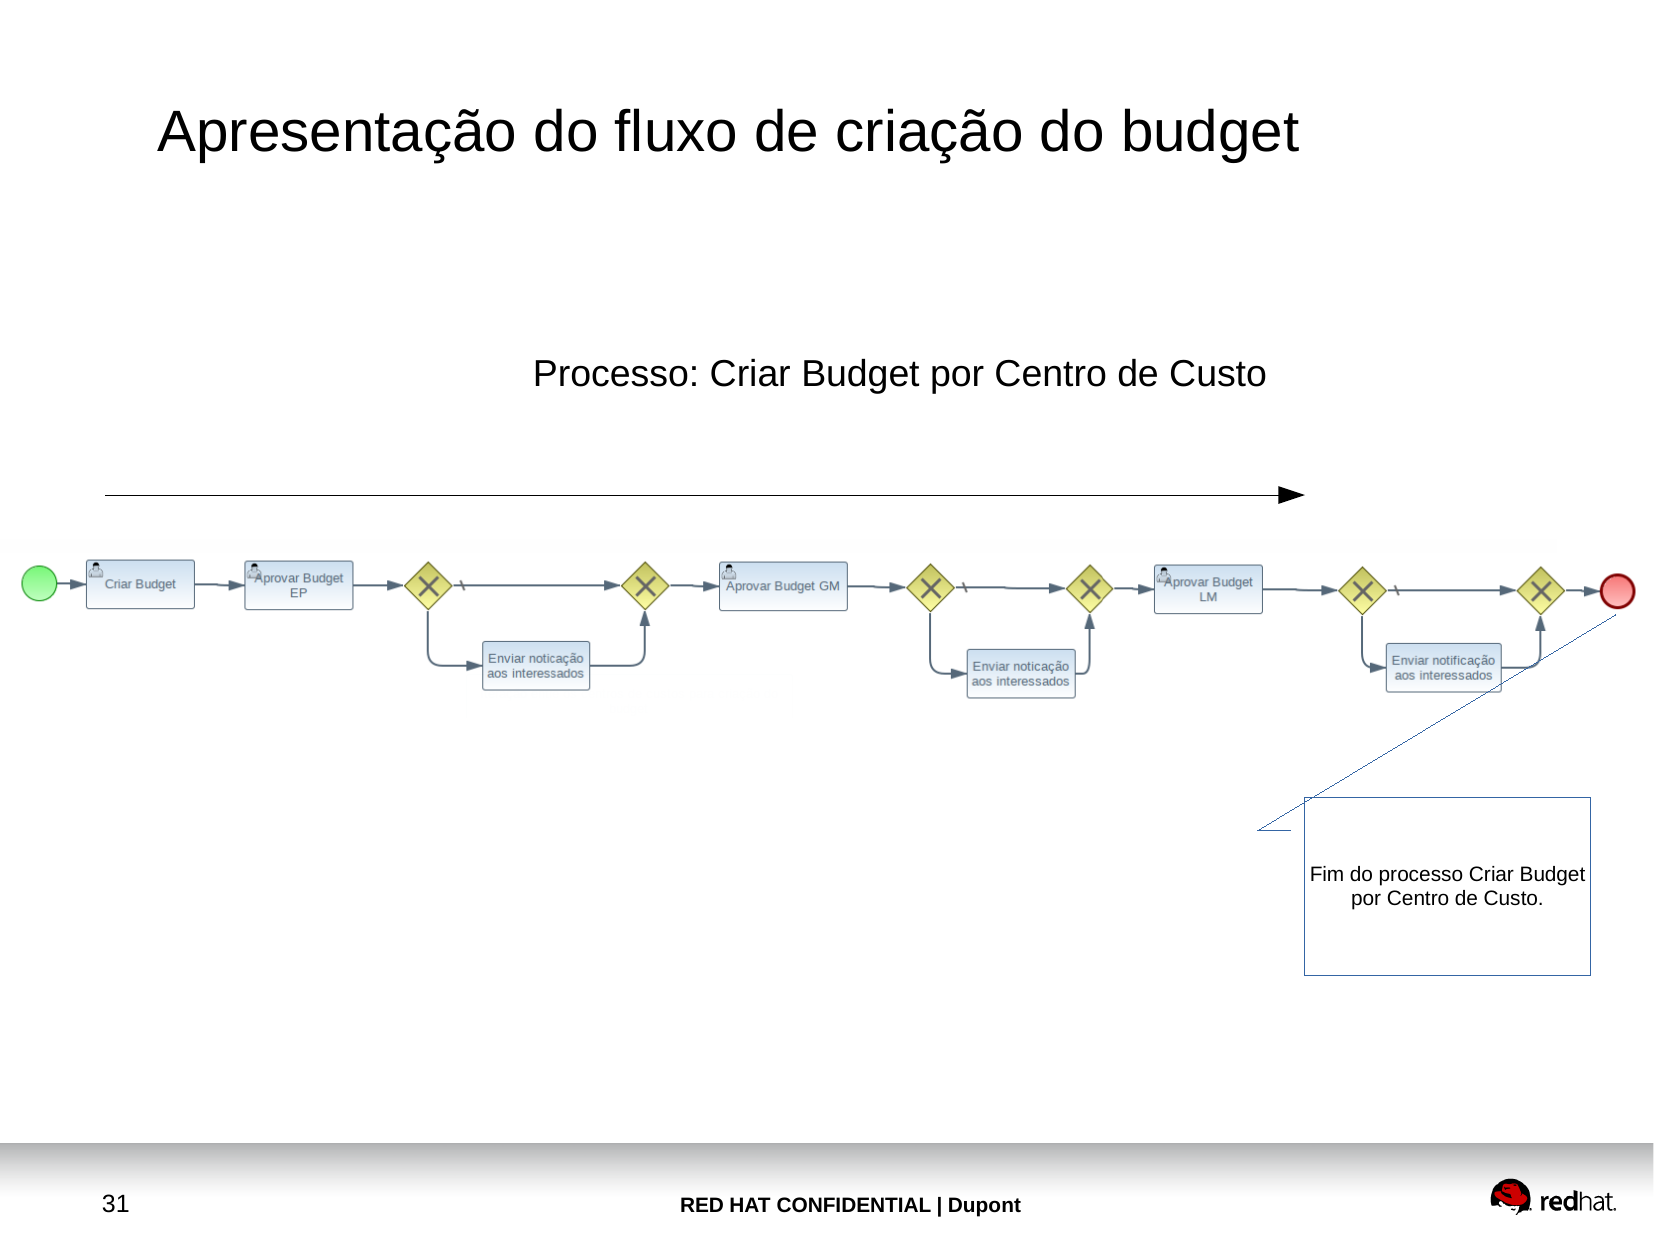

Apresentação do fluxo de criação do budget
Processo: Criar Budget por Centro de Custo
Fim do processo Criar Budget
por Centro de Custo.